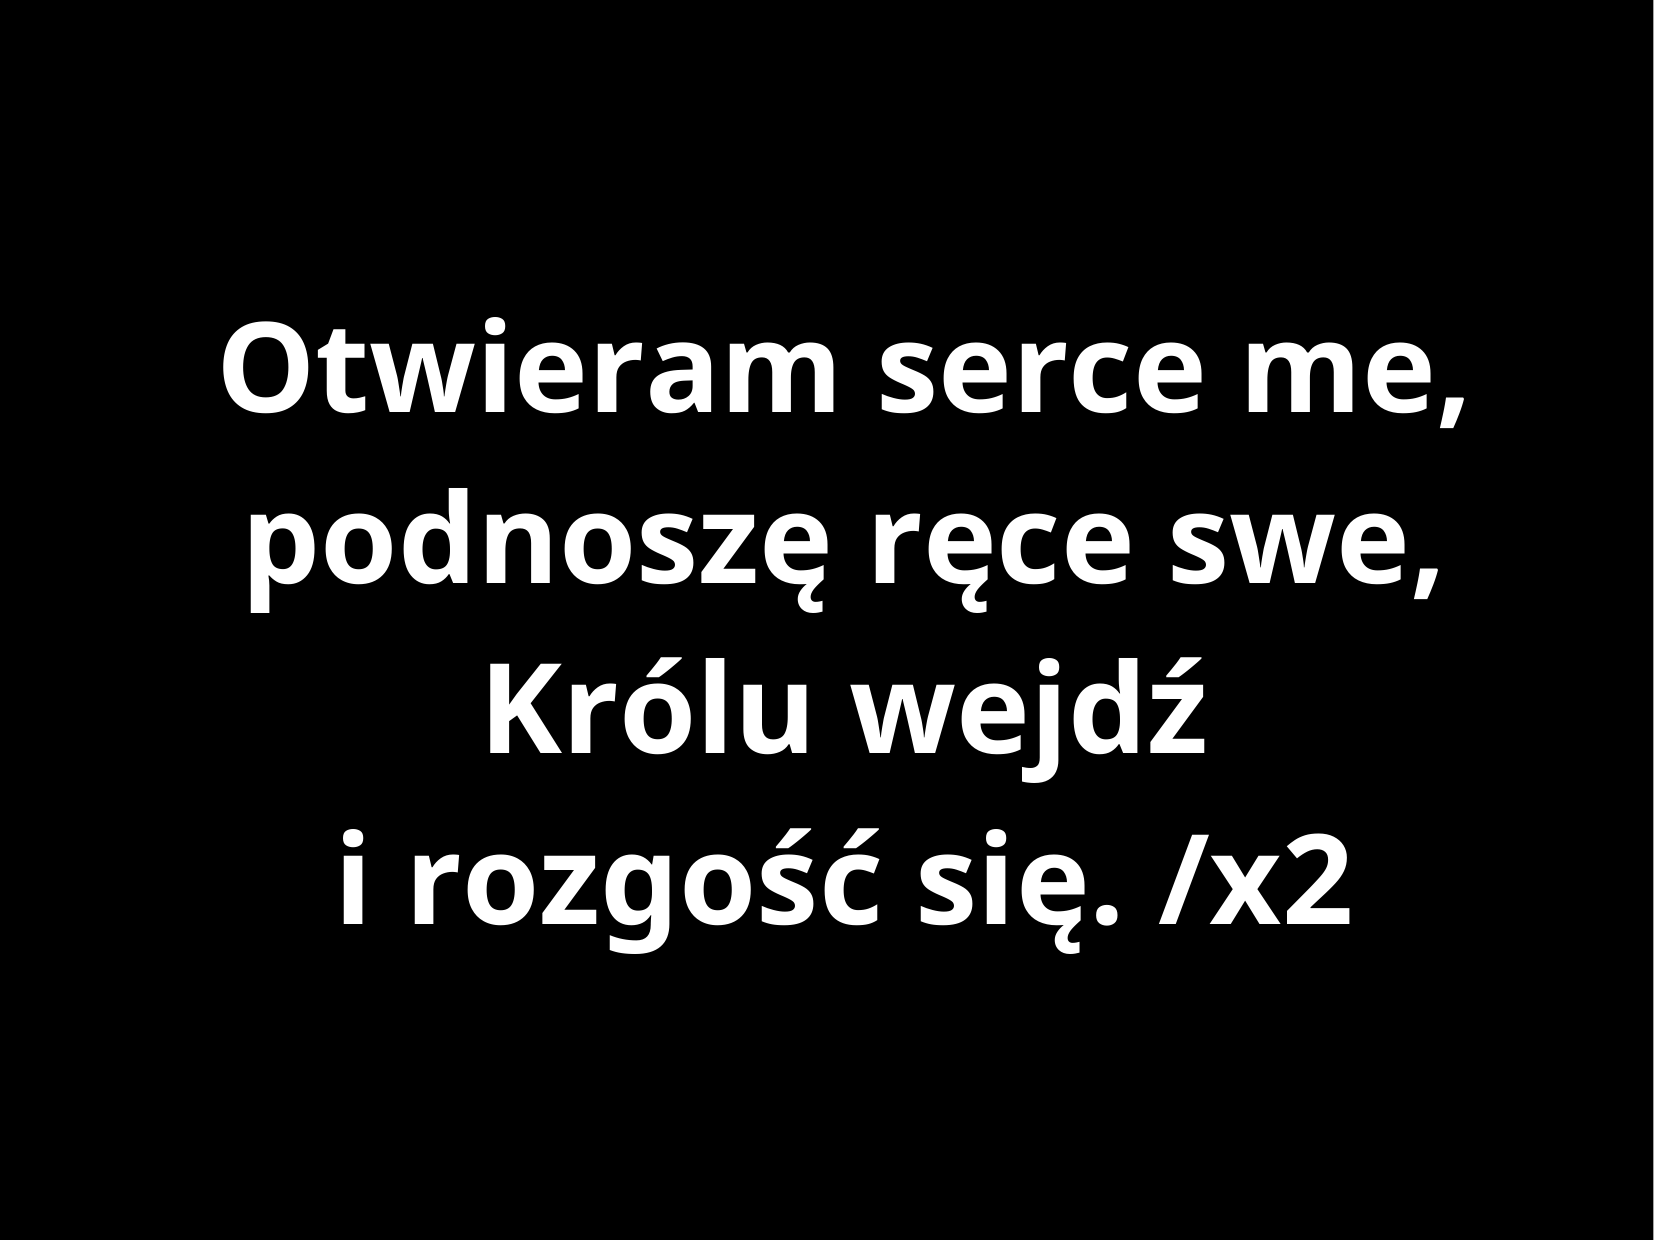

# Otwieram serce me,
podnoszę ręce swe,
Królu wejdź
i rozgość się. /x2